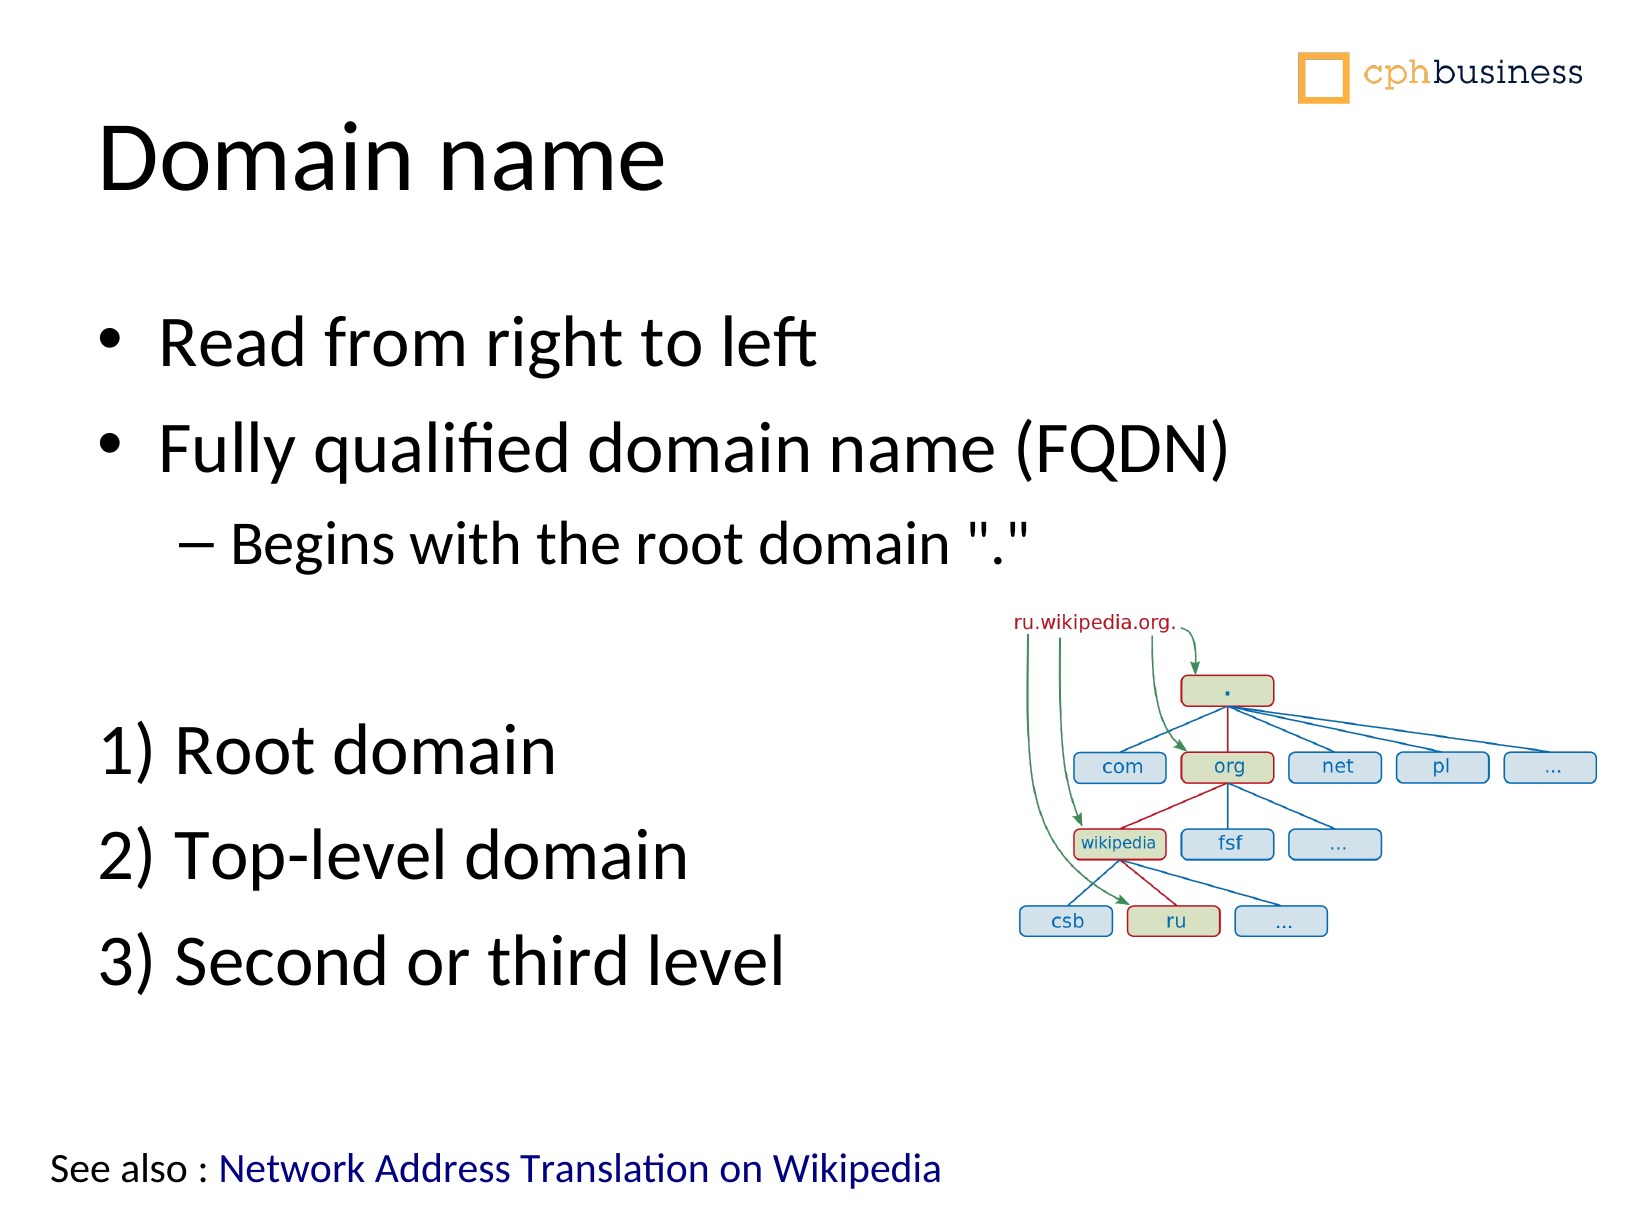

# Domain name
Read from right to left
Fully qualified domain name (FQDN)
Begins with the root domain "."
 Root domain
 Top-level domain
 Second or third level
See also : Network Address Translation on Wikipedia